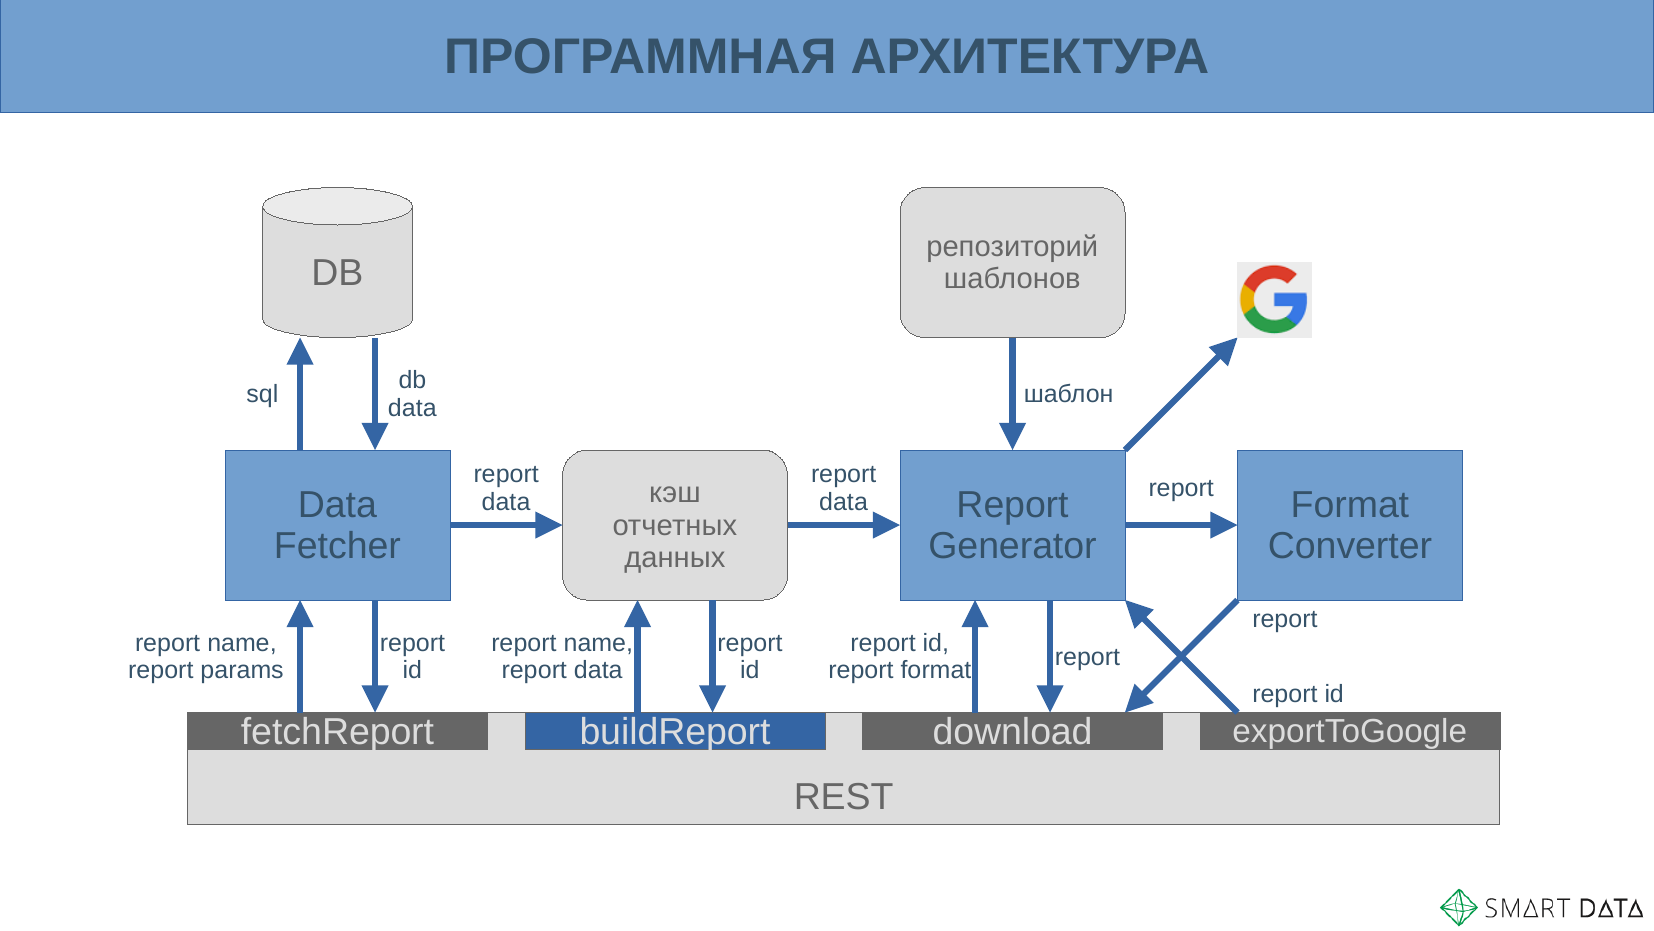

ПРОГРАММНАЯ АРХИТЕКТУРА
DB
репозиторий
шаблонов
db
data
sql
шаблон
Data
Fetcher
report
data
кэш
отчетных
данных
report
data
Report
Generator
report
Format
Converter
report
report name,
report params
report
id
report name,
report data
report
id
report id,
report format
report
report id
REST
fetchReport
buildReport
download
exportToGoogle